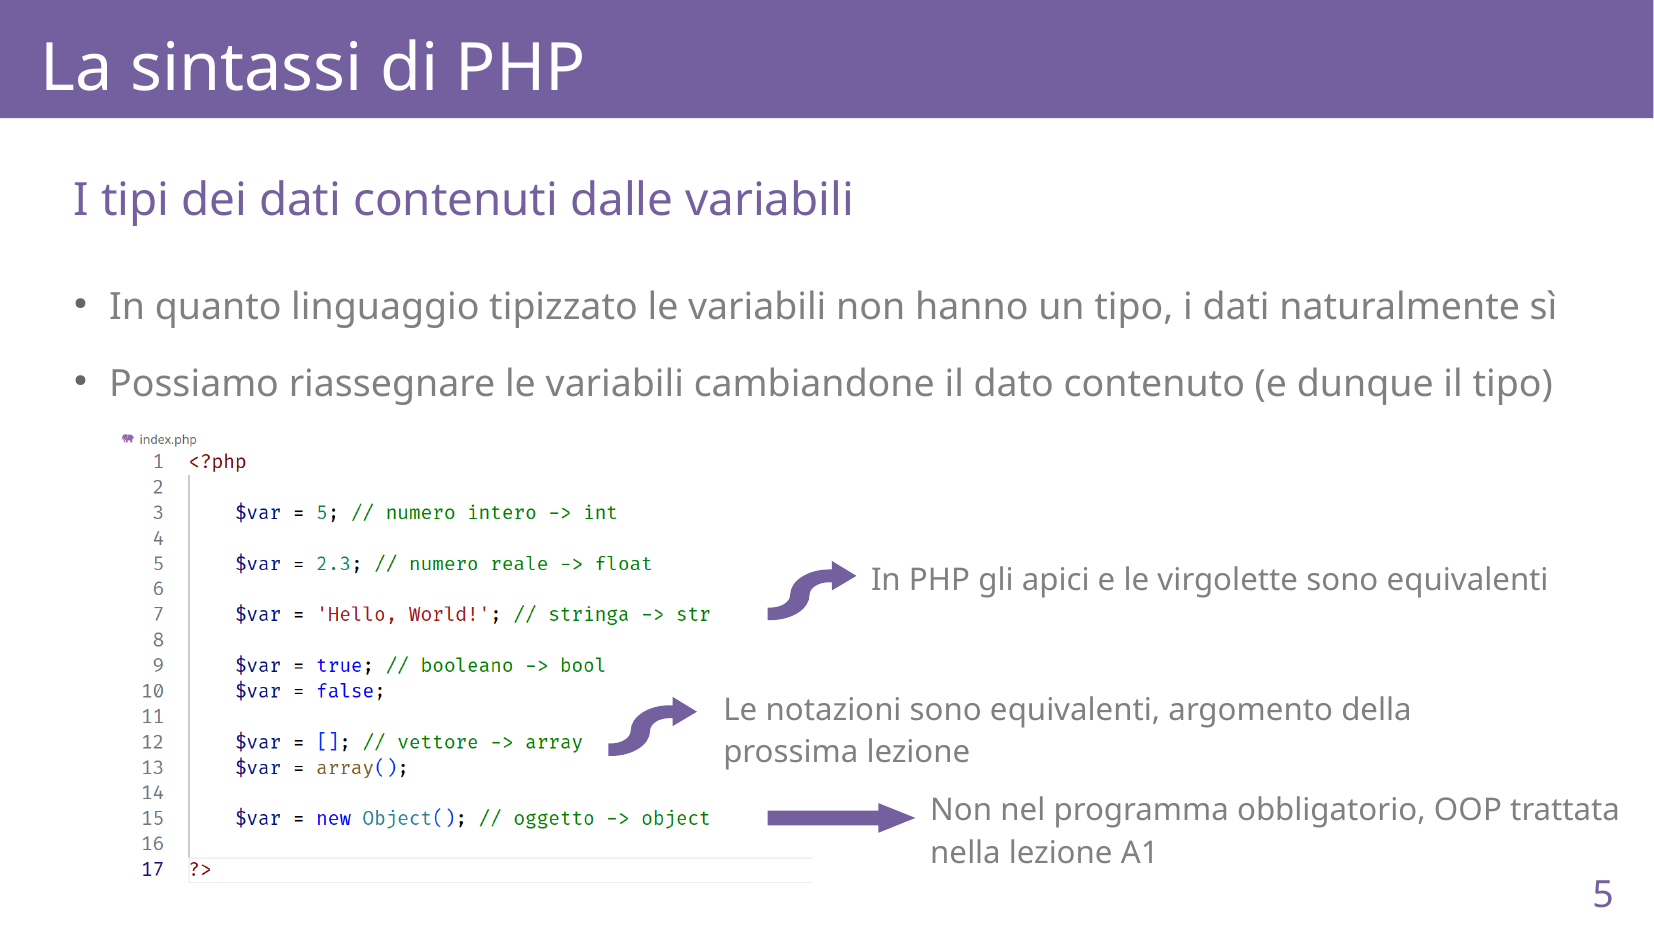

La sintassi di PHP
I tipi dei dati contenuti dalle variabili
In quanto linguaggio tipizzato le variabili non hanno un tipo, i dati naturalmente sì
Possiamo riassegnare le variabili cambiandone il dato contenuto (e dunque il tipo)
In PHP gli apici e le virgolette sono equivalenti
Le notazioni sono equivalenti, argomento della prossima lezione
Non nel programma obbligatorio, OOP trattata nella lezione A1